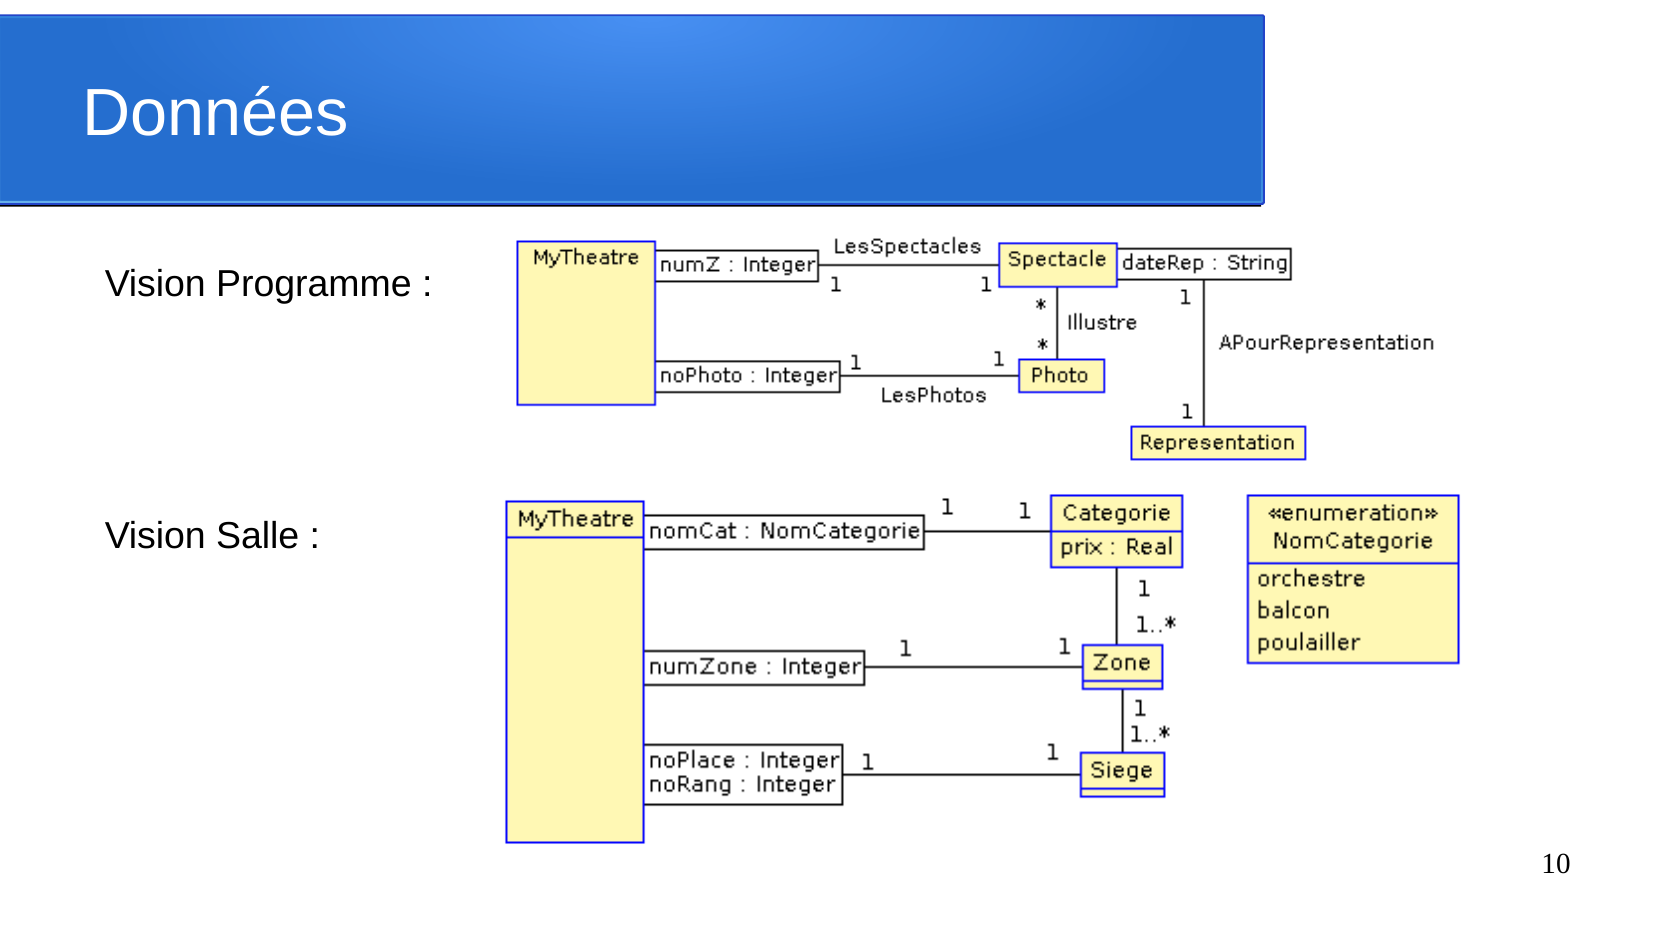

# Données
Vision Programme :
Vision Salle :
10